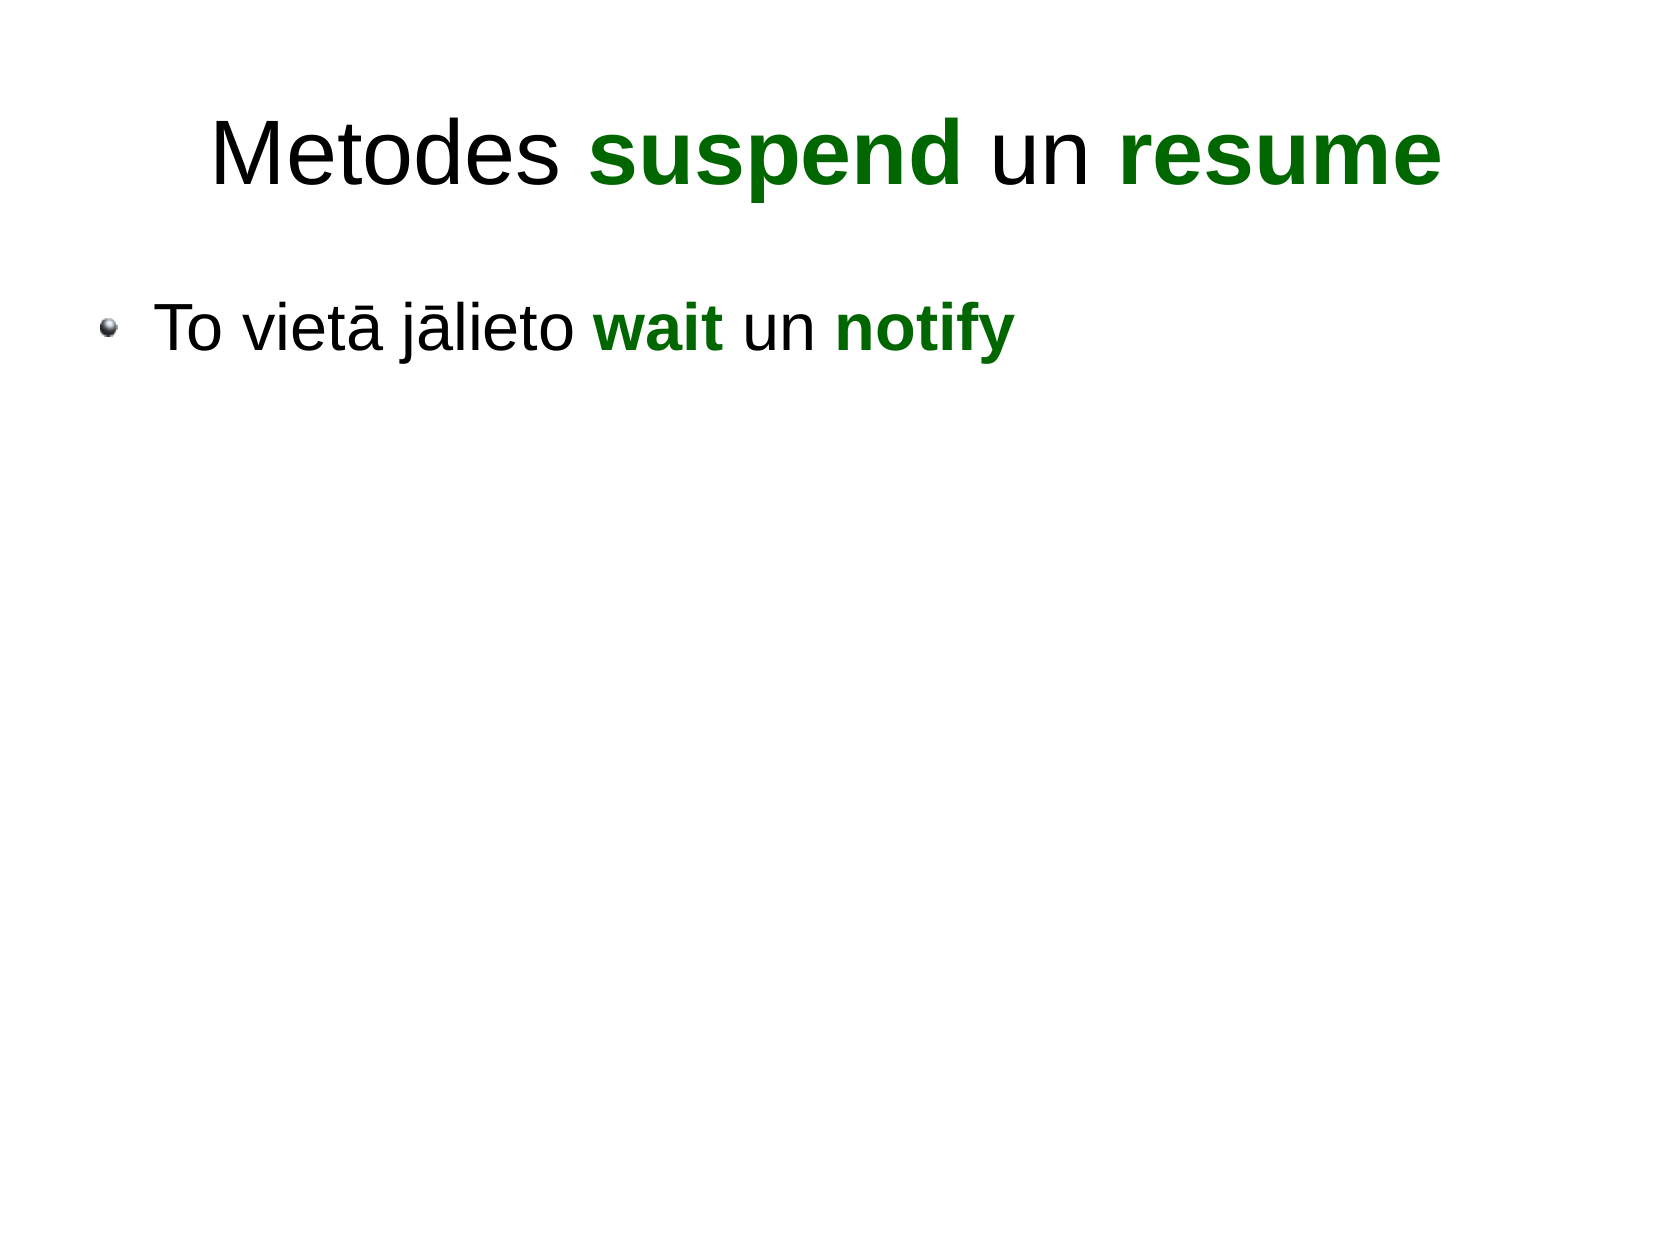

# Metodes suspend un resume
To vietā jālieto wait un notify